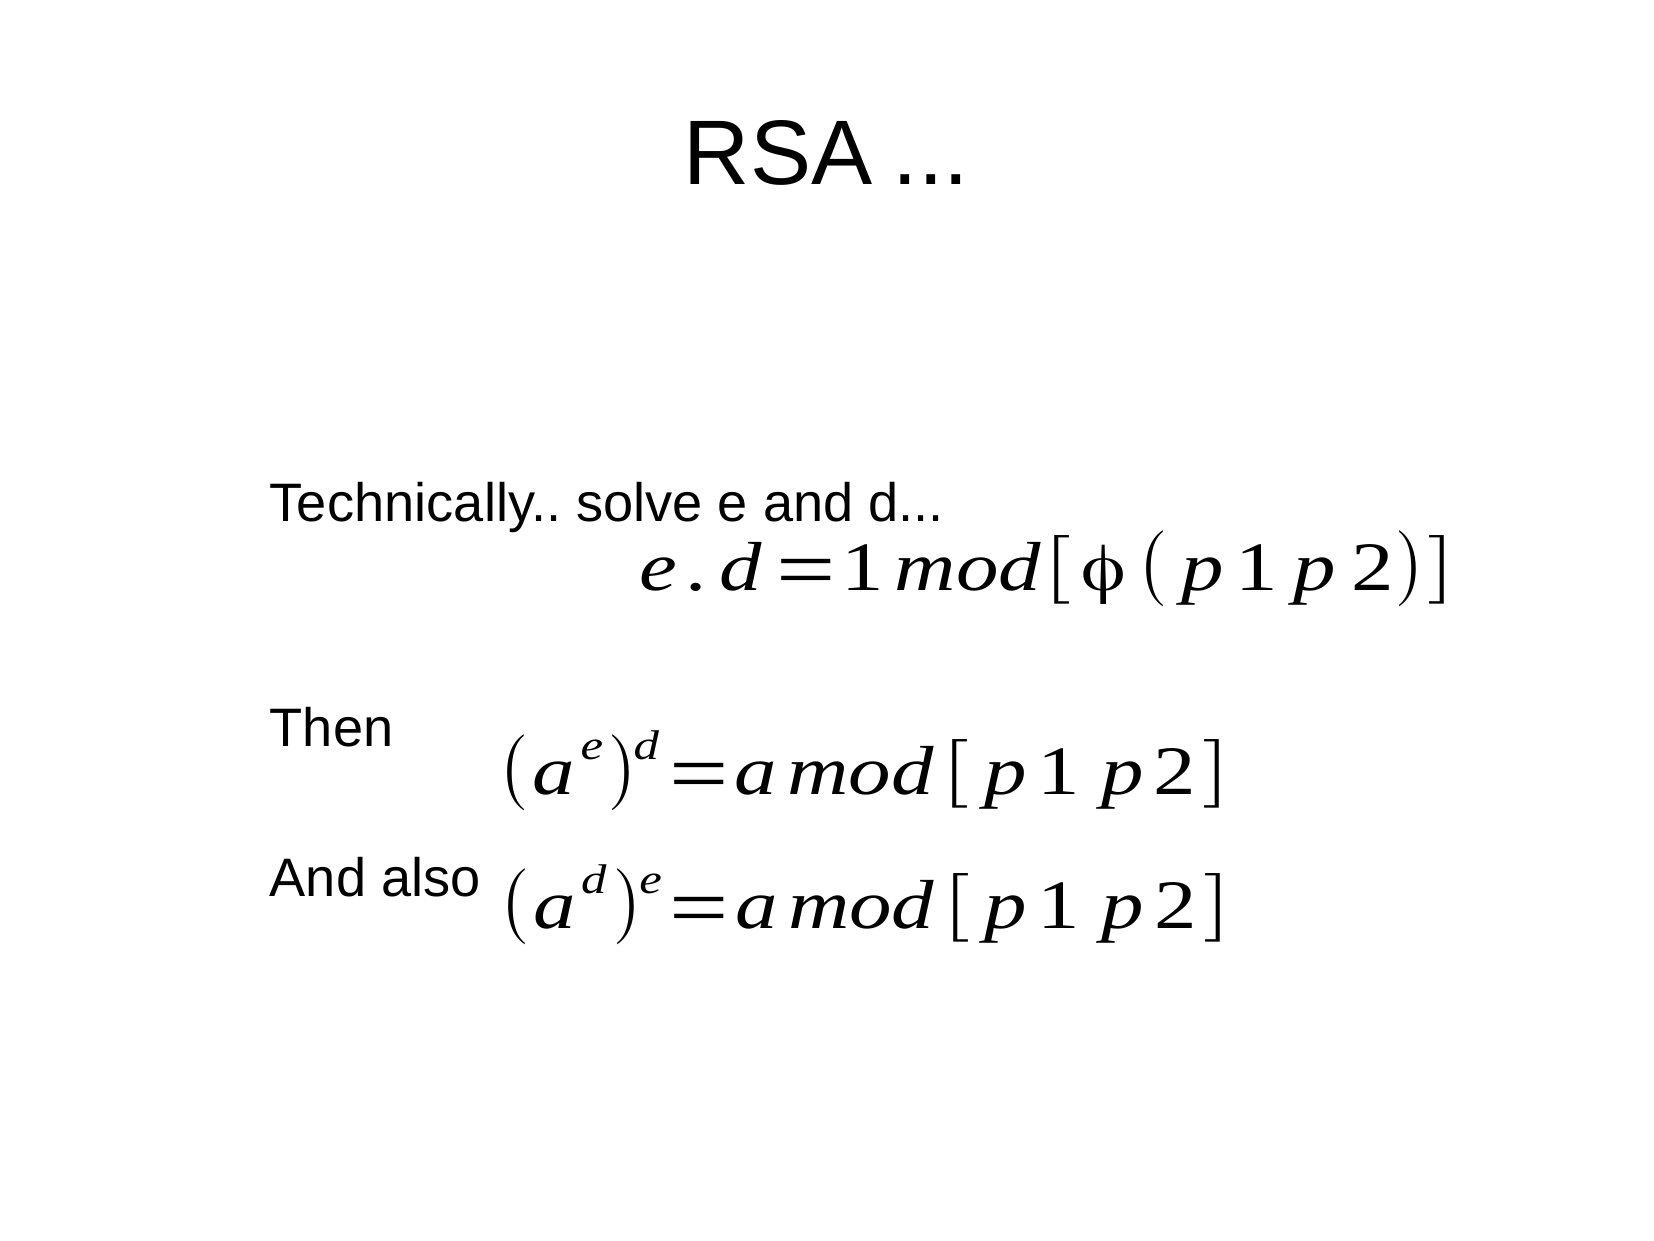

# RSA ...
Technically.. solve e and d...
Then
And also